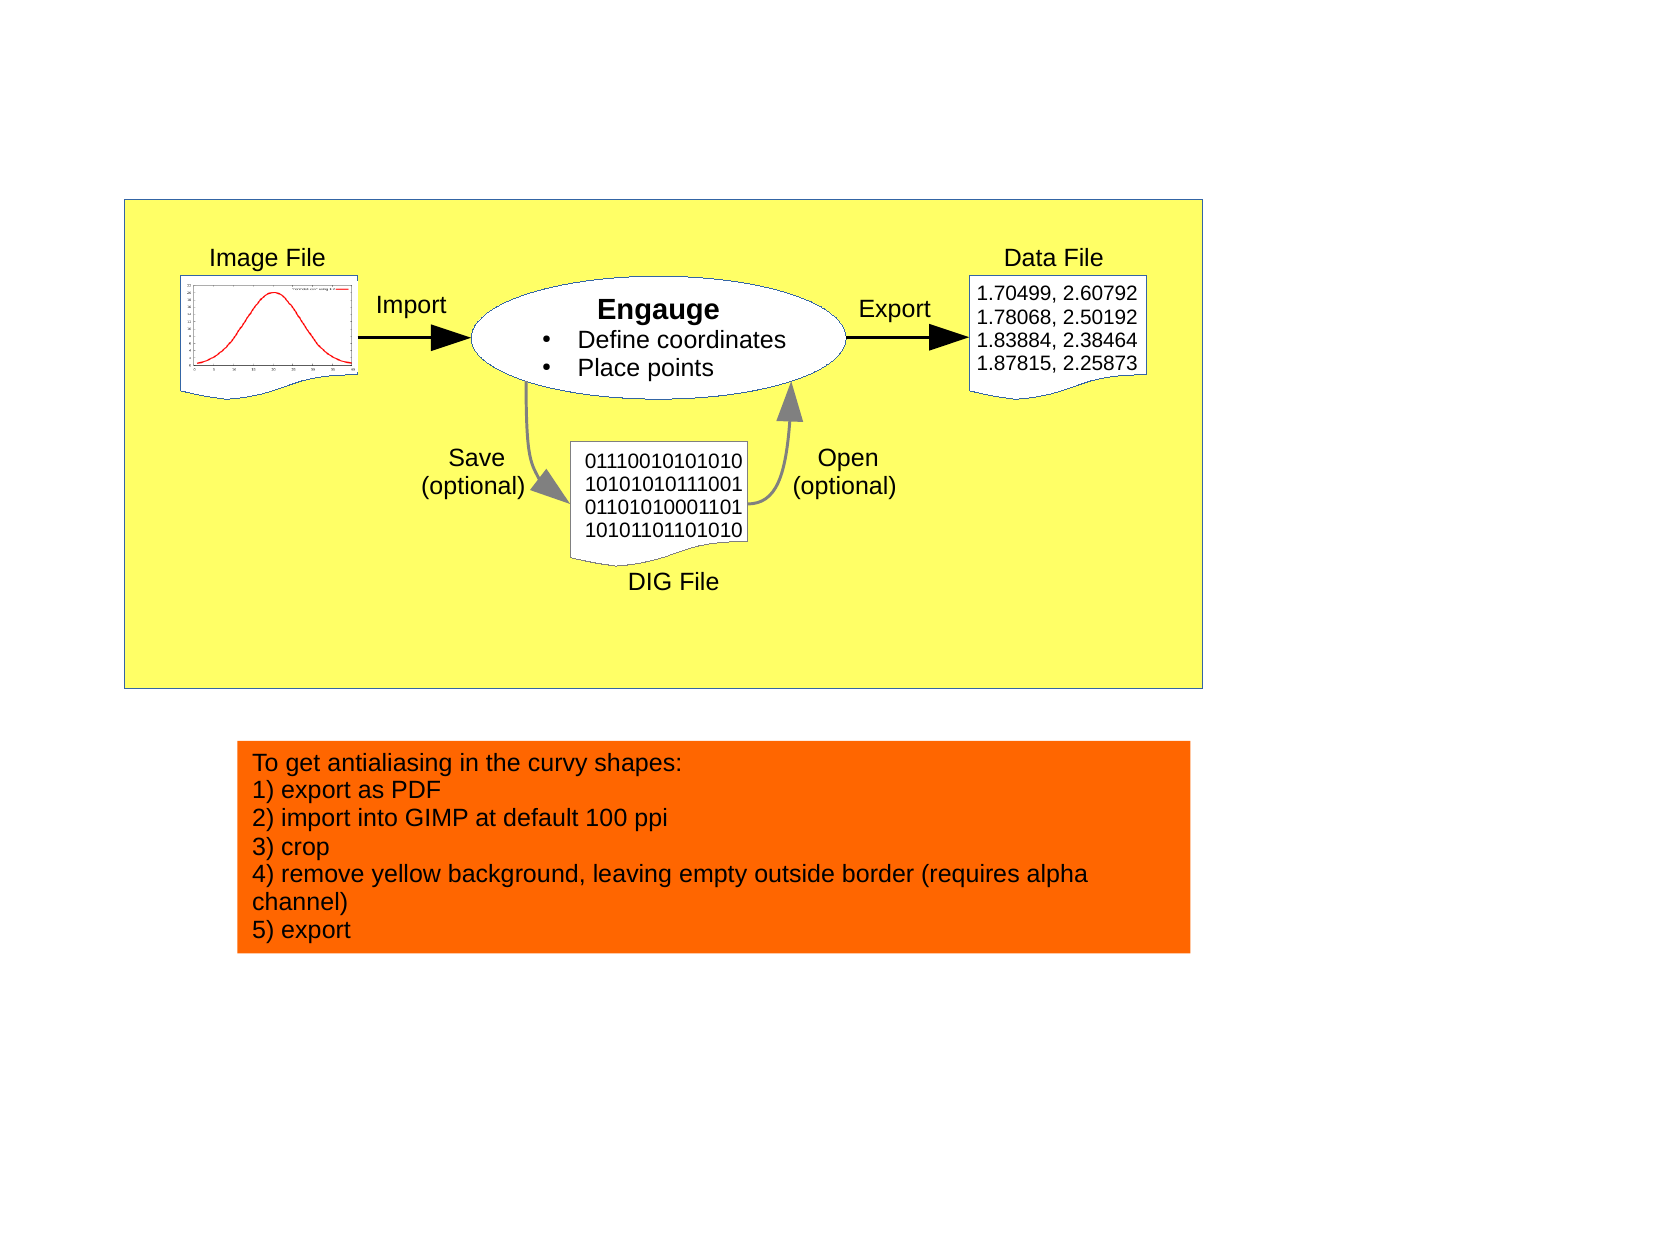

Image File
Data File
1.70499, 2.60792
1.78068, 2.50192
1.83884, 2.38464
1.87815, 2.25873
Engauge
Define coordinates
Place points
Import
Export
Save
(optional)
Open
(optional)
01110010101010
10101010111001
01101010001101
10101101101010
DIG File
To get antialiasing in the curvy shapes:
1) export as PDF
2) import into GIMP at default 100 ppi
3) crop
4) remove yellow background, leaving empty outside border (requires alpha channel)
5) export